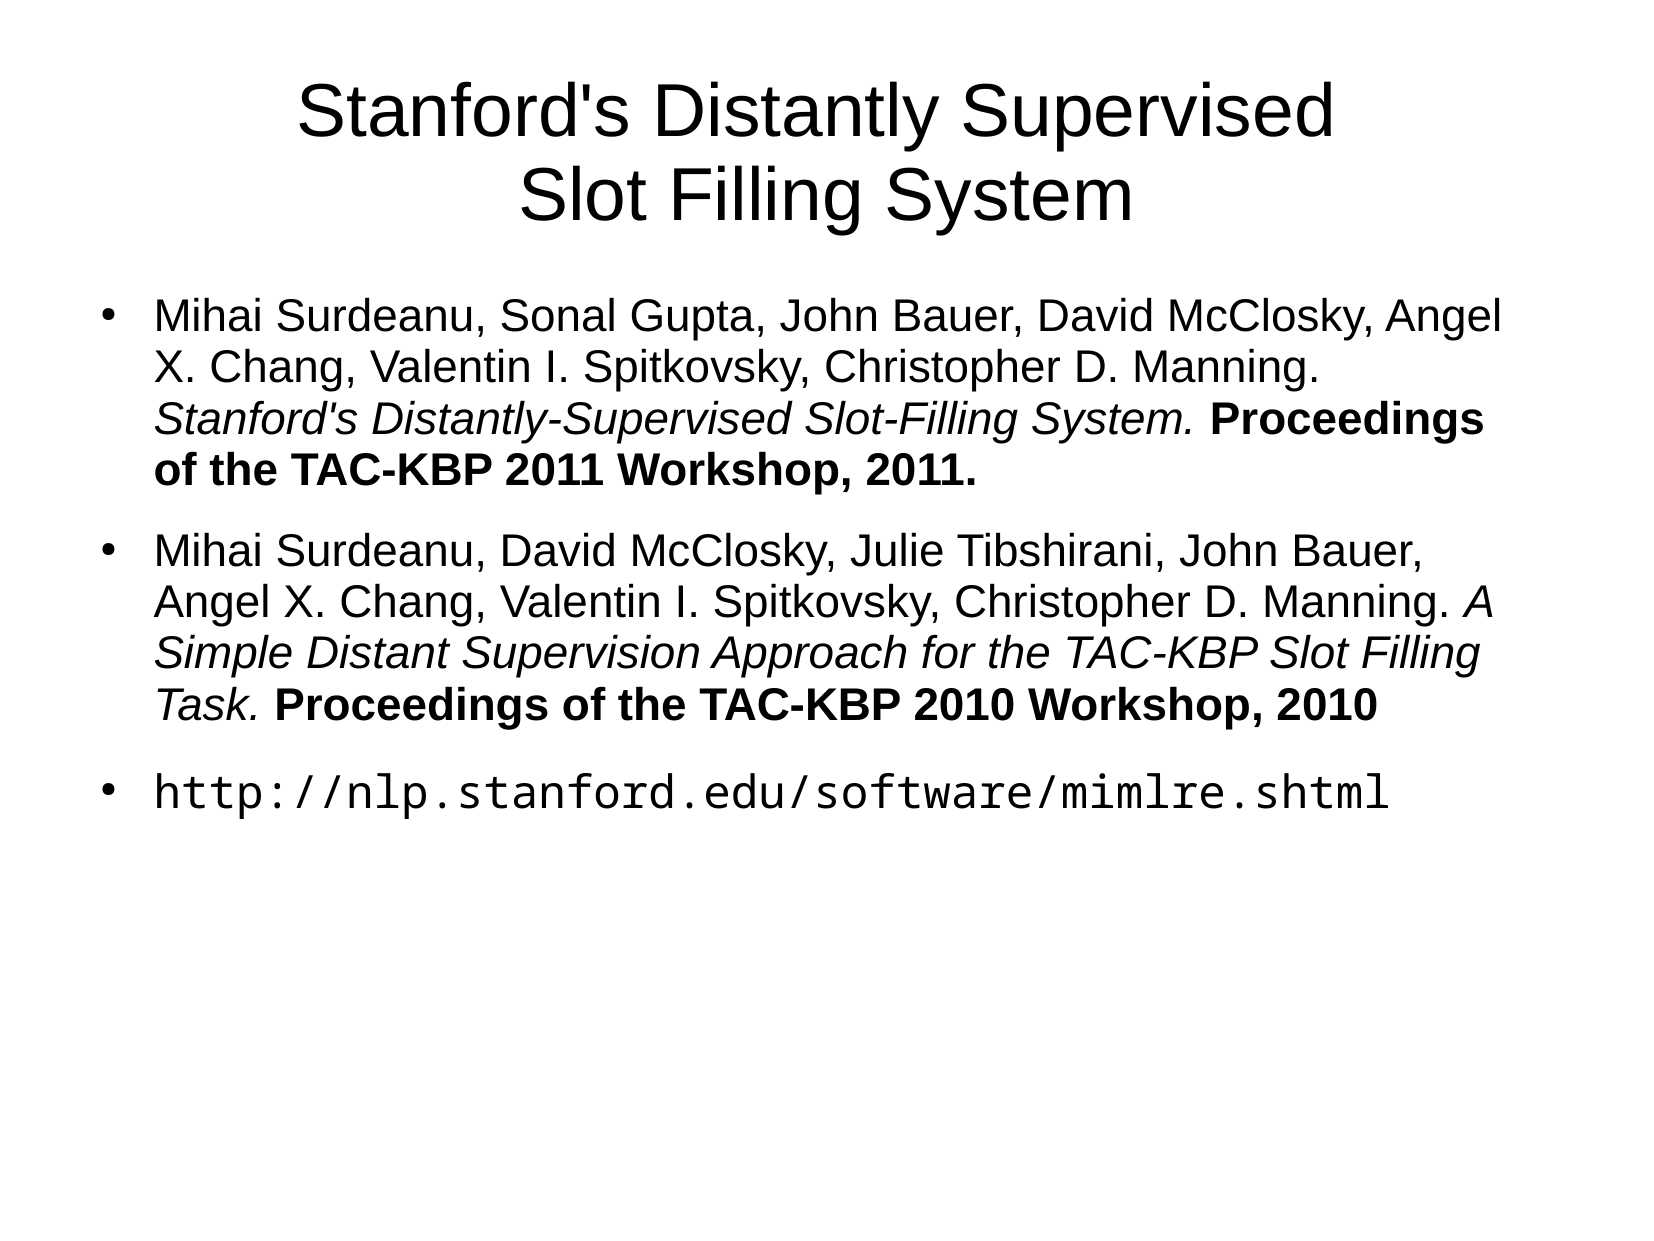

# Stanford's Distantly Supervised Slot Filling System
Mihai Surdeanu, Sonal Gupta, John Bauer, David McClosky, Angel X. Chang, Valentin I. Spitkovsky, Christopher D. Manning. Stanford's Distantly-Supervised Slot-Filling System. Proceedings of the TAC-KBP 2011 Workshop, 2011.
Mihai Surdeanu, David McClosky, Julie Tibshirani, John Bauer, Angel X. Chang, Valentin I. Spitkovsky, Christopher D. Manning. A Simple Distant Supervision Approach for the TAC-KBP Slot Filling Task. Proceedings of the TAC-KBP 2010 Workshop, 2010
http://nlp.stanford.edu/software/mimlre.shtml